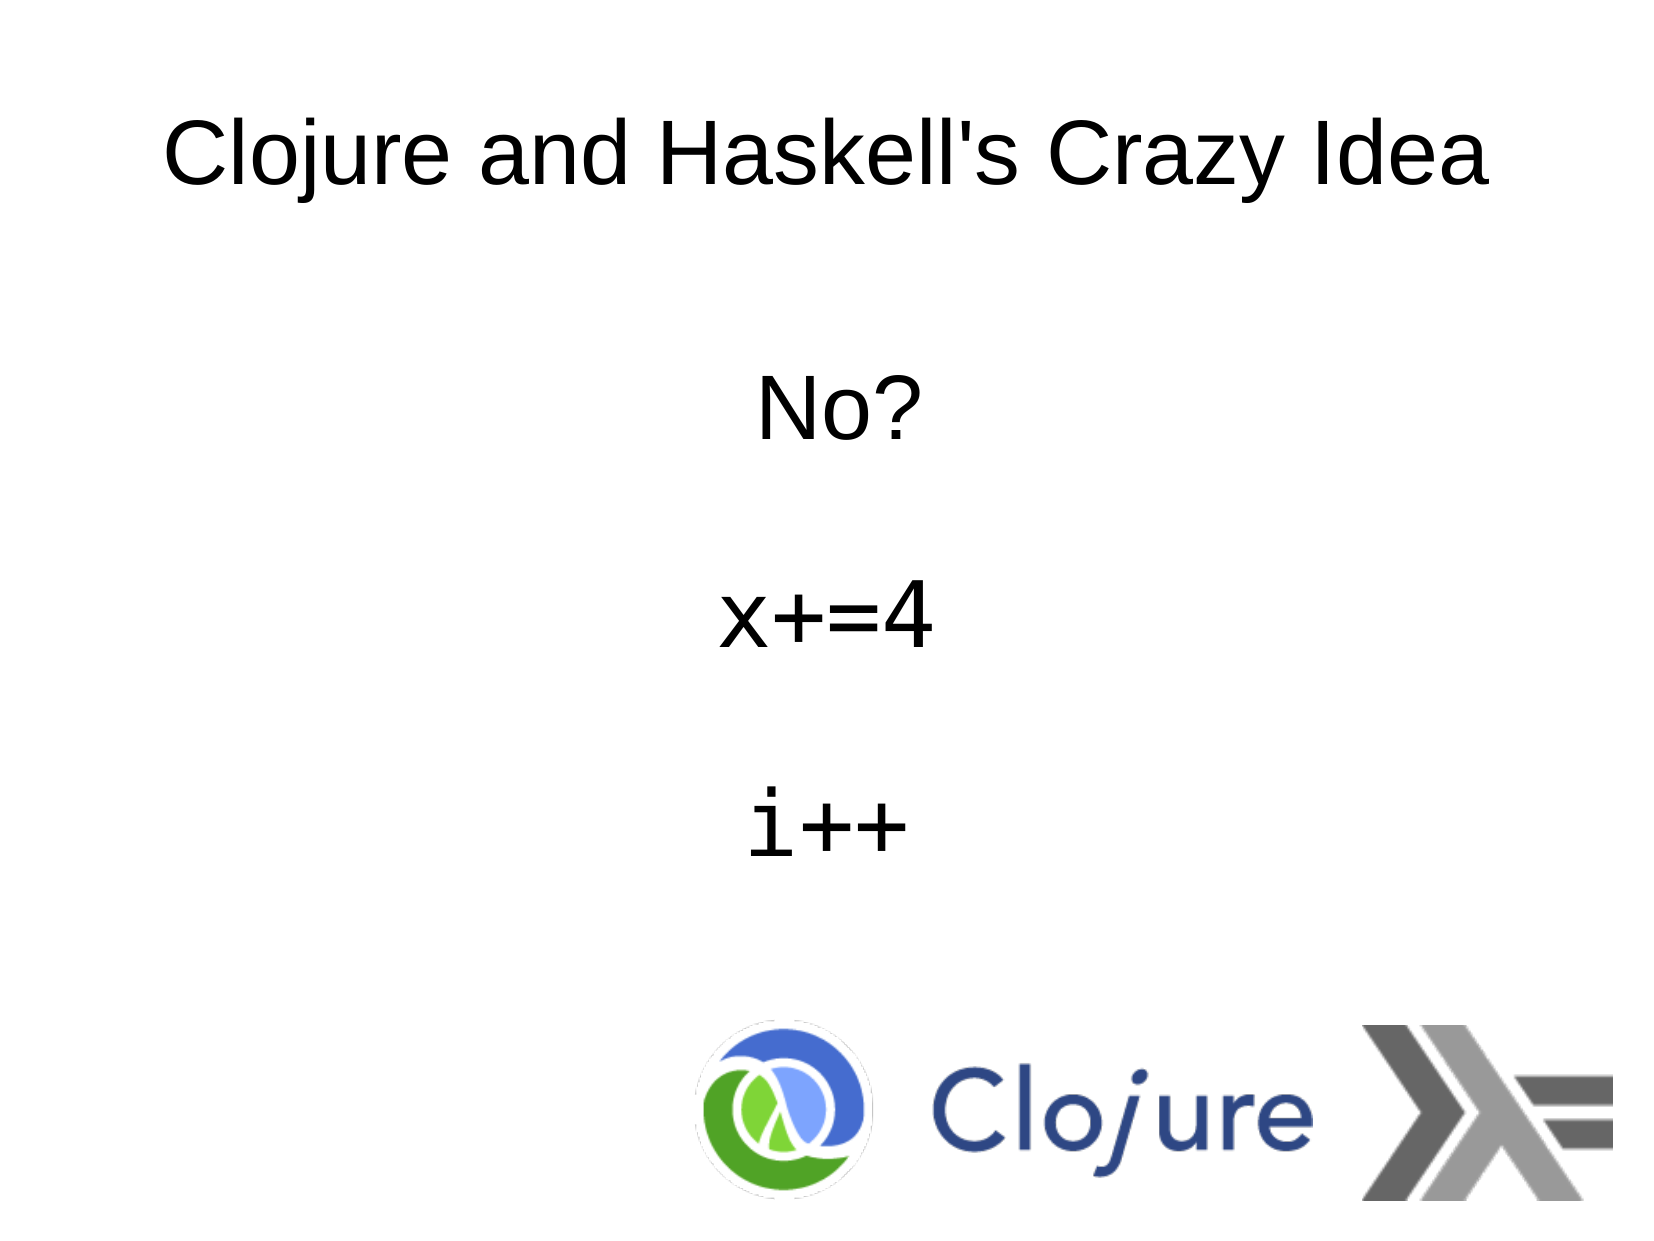

# Clojure and Haskell's Crazy Idea
 No?
x+=4
i++